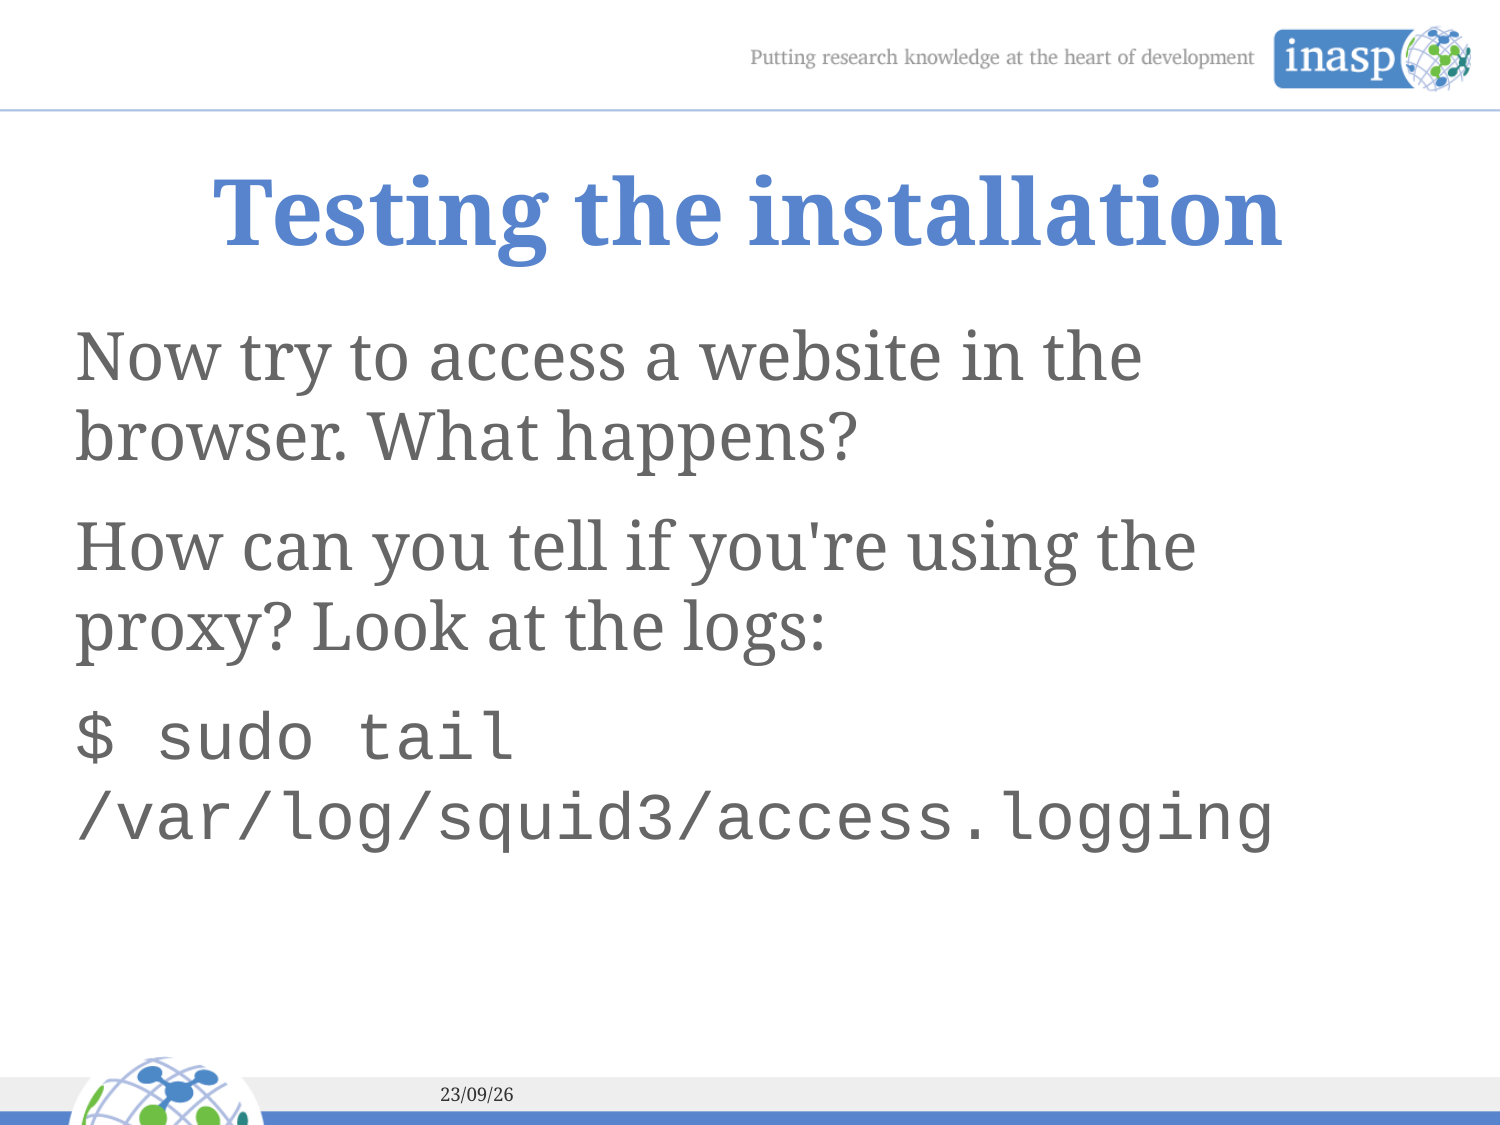

# Testing the installation
Now try to access a website in the browser. What happens?
How can you tell if you're using the proxy? Look at the logs:
$ sudo tail /var/log/squid3/access.logging